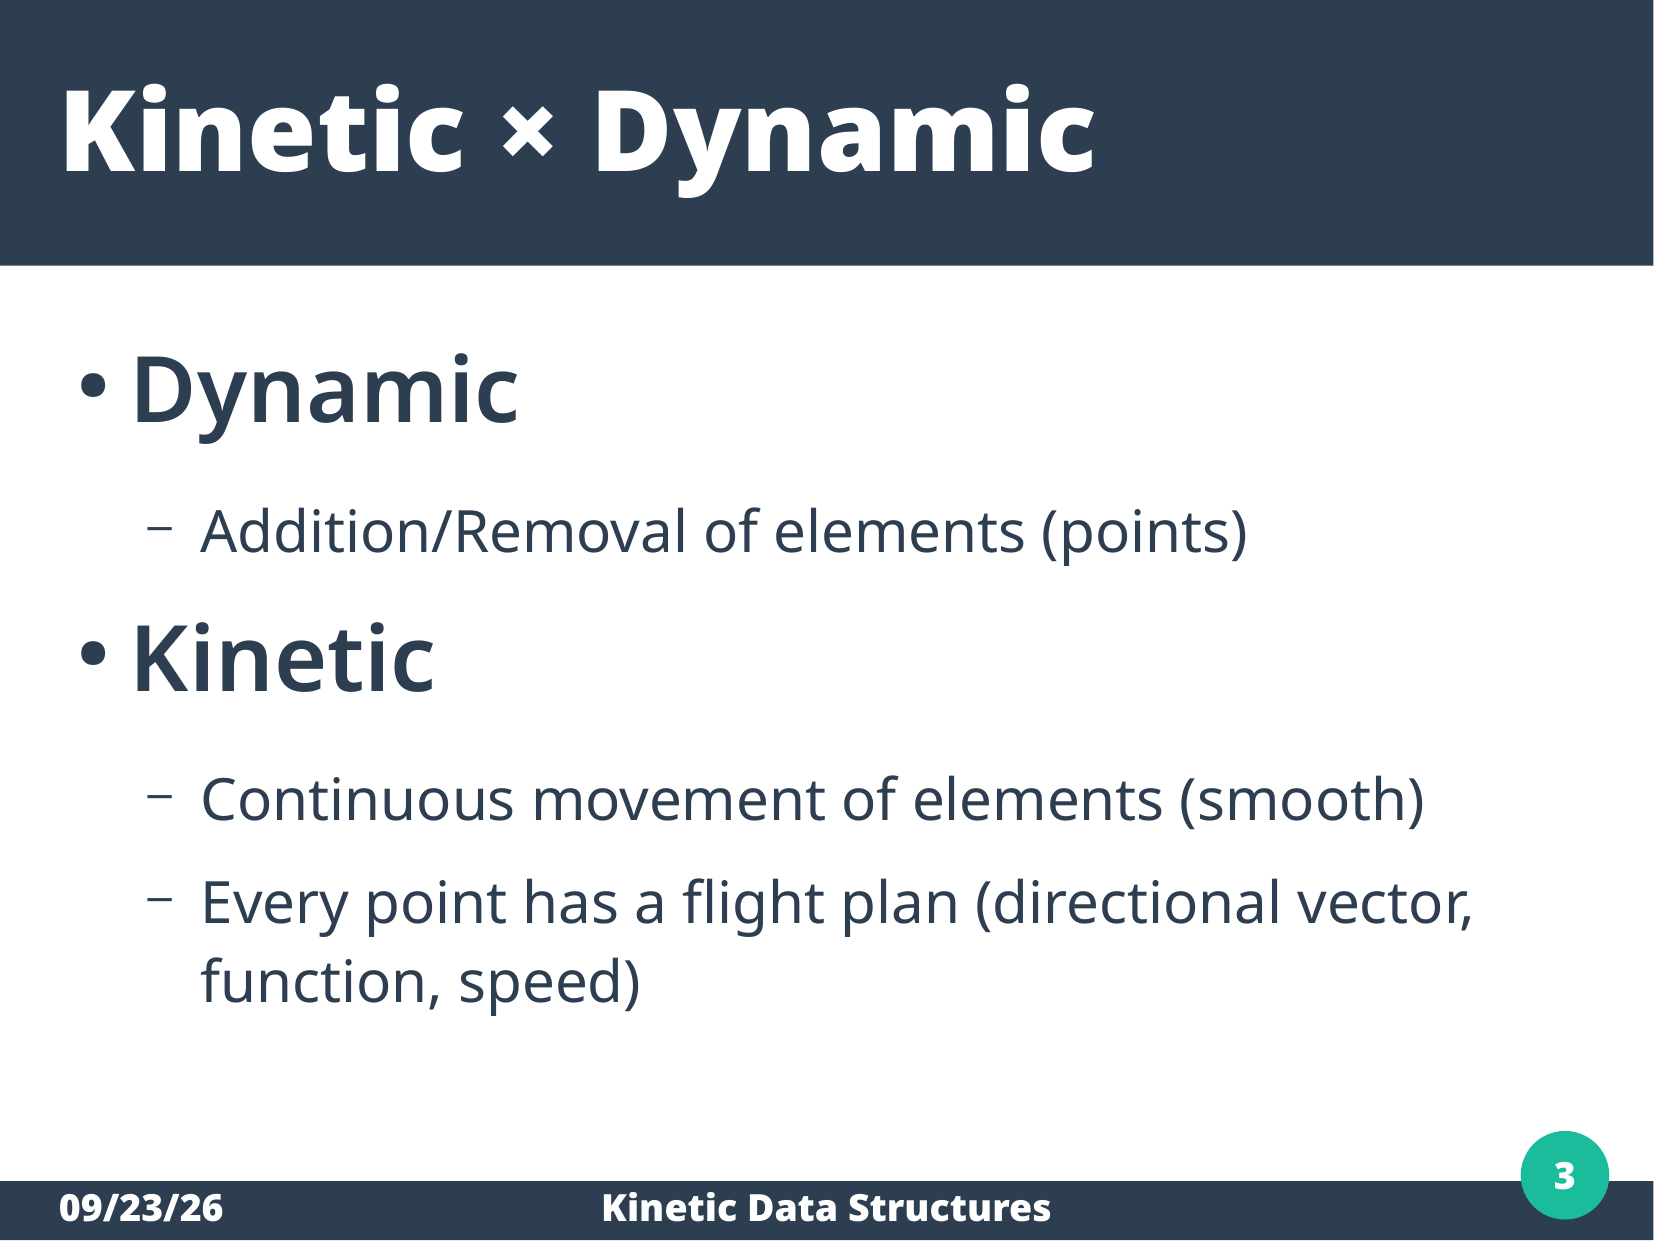

# Kinetic × Dynamic
Dynamic
Addition/Removal of elements (points)
Kinetic
Continuous movement of elements (smooth)
Every point has a flight plan (directional vector, function, speed)
3
Kinetic Data Structures